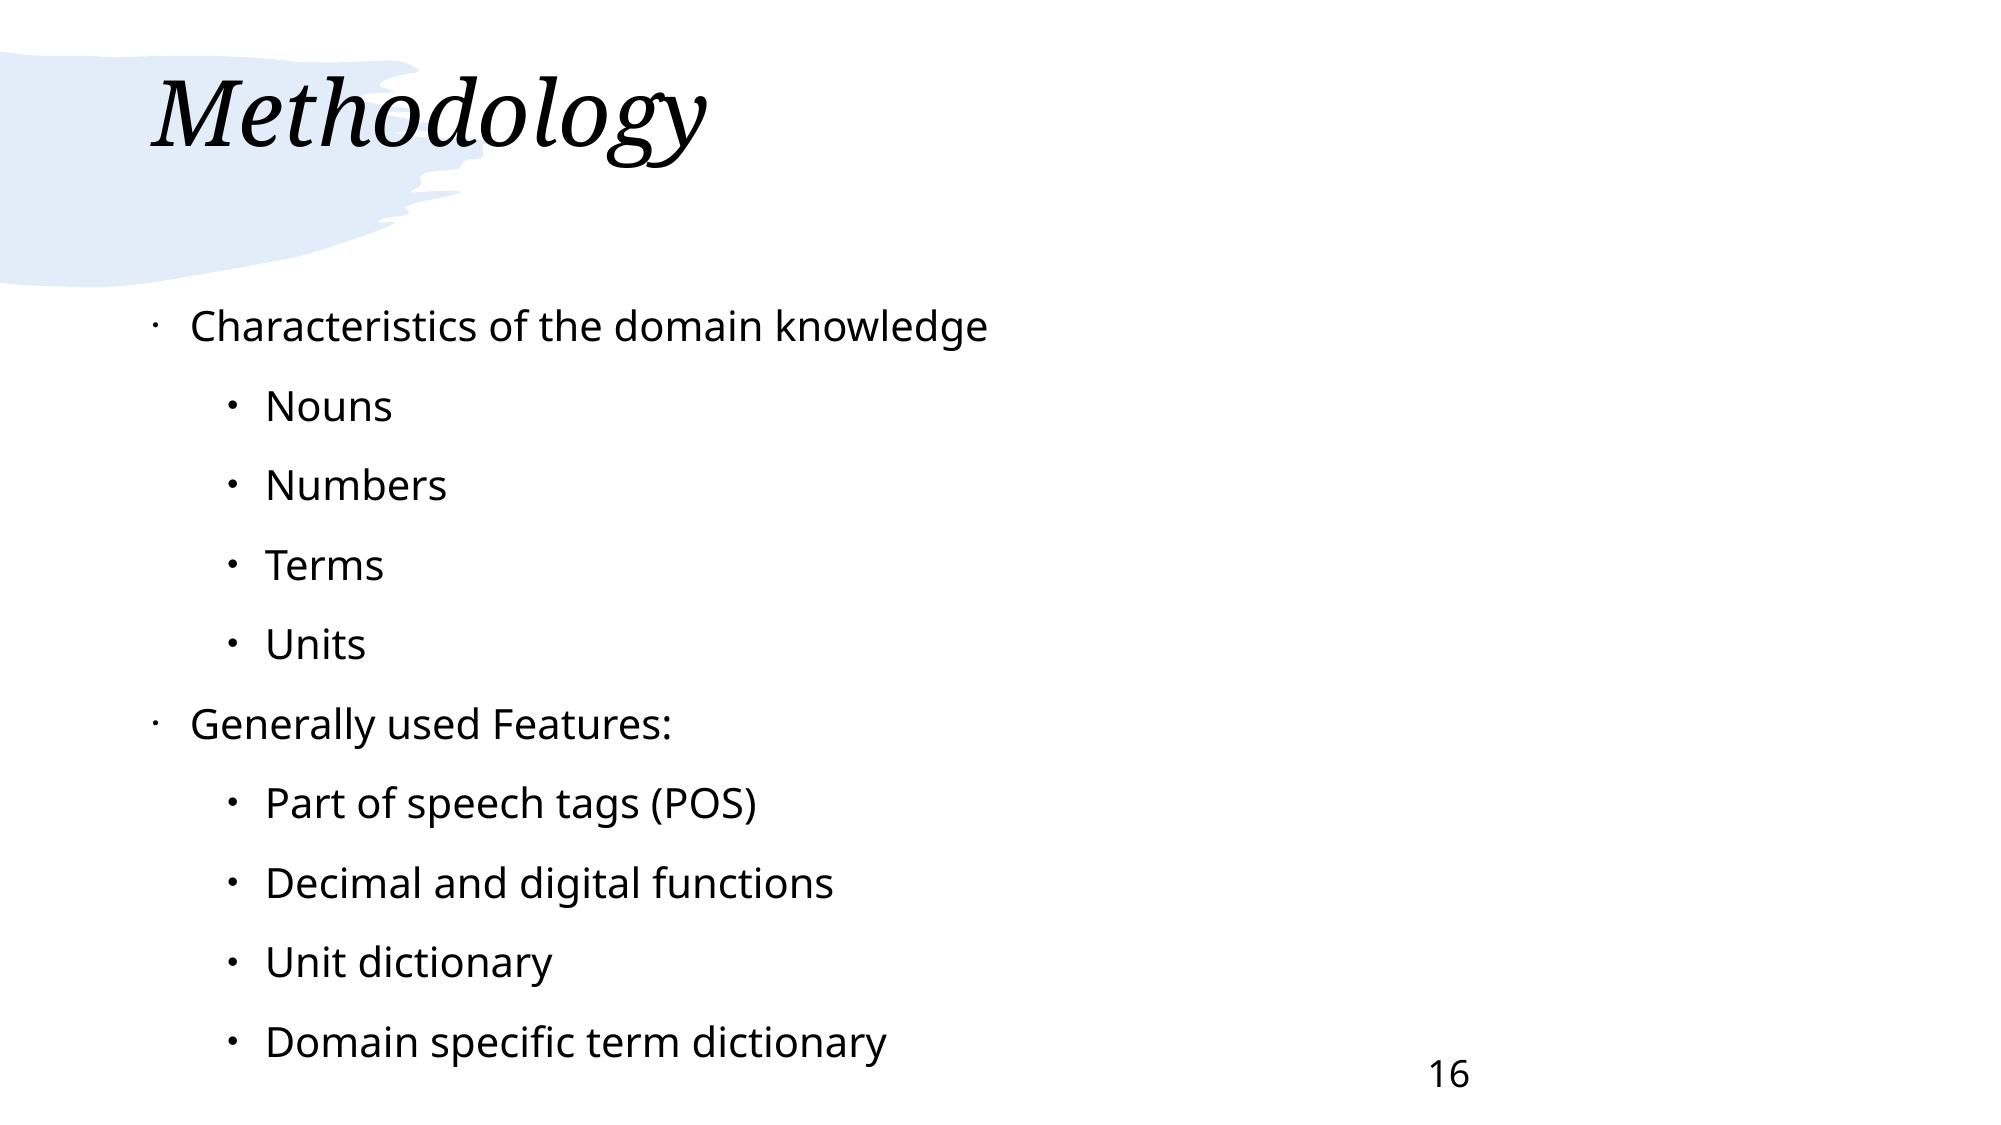

# Methodology
Characteristics of the domain knowledge
Nouns
Numbers
Terms
Units
Generally used Features:
Part of speech tags (POS)
Decimal and digital functions
Unit dictionary
Domain specific term dictionary